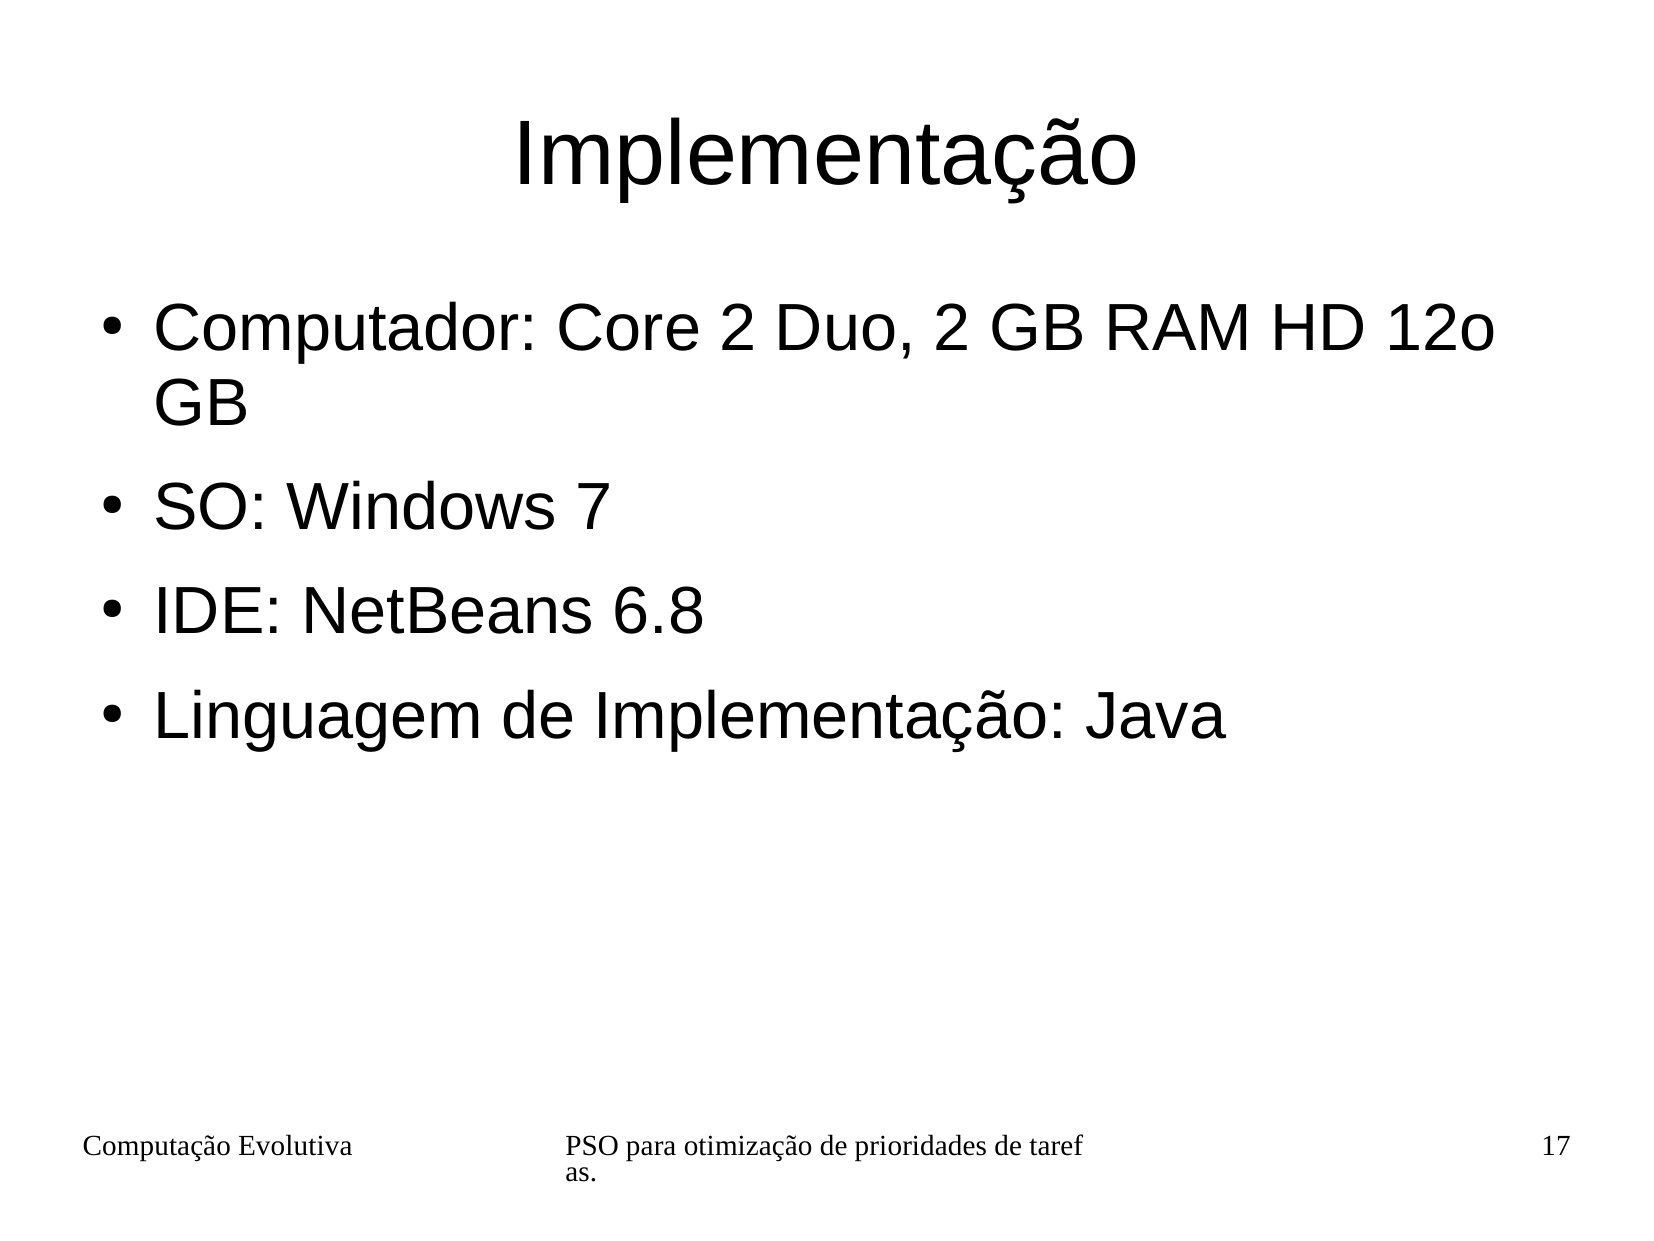

# Implementação
Computador: Core 2 Duo, 2 GB RAM HD 12o GB
SO: Windows 7
IDE: NetBeans 6.8
Linguagem de Implementação: Java
Computação Evolutiva
PSO para otimização de prioridades de tarefas.
17